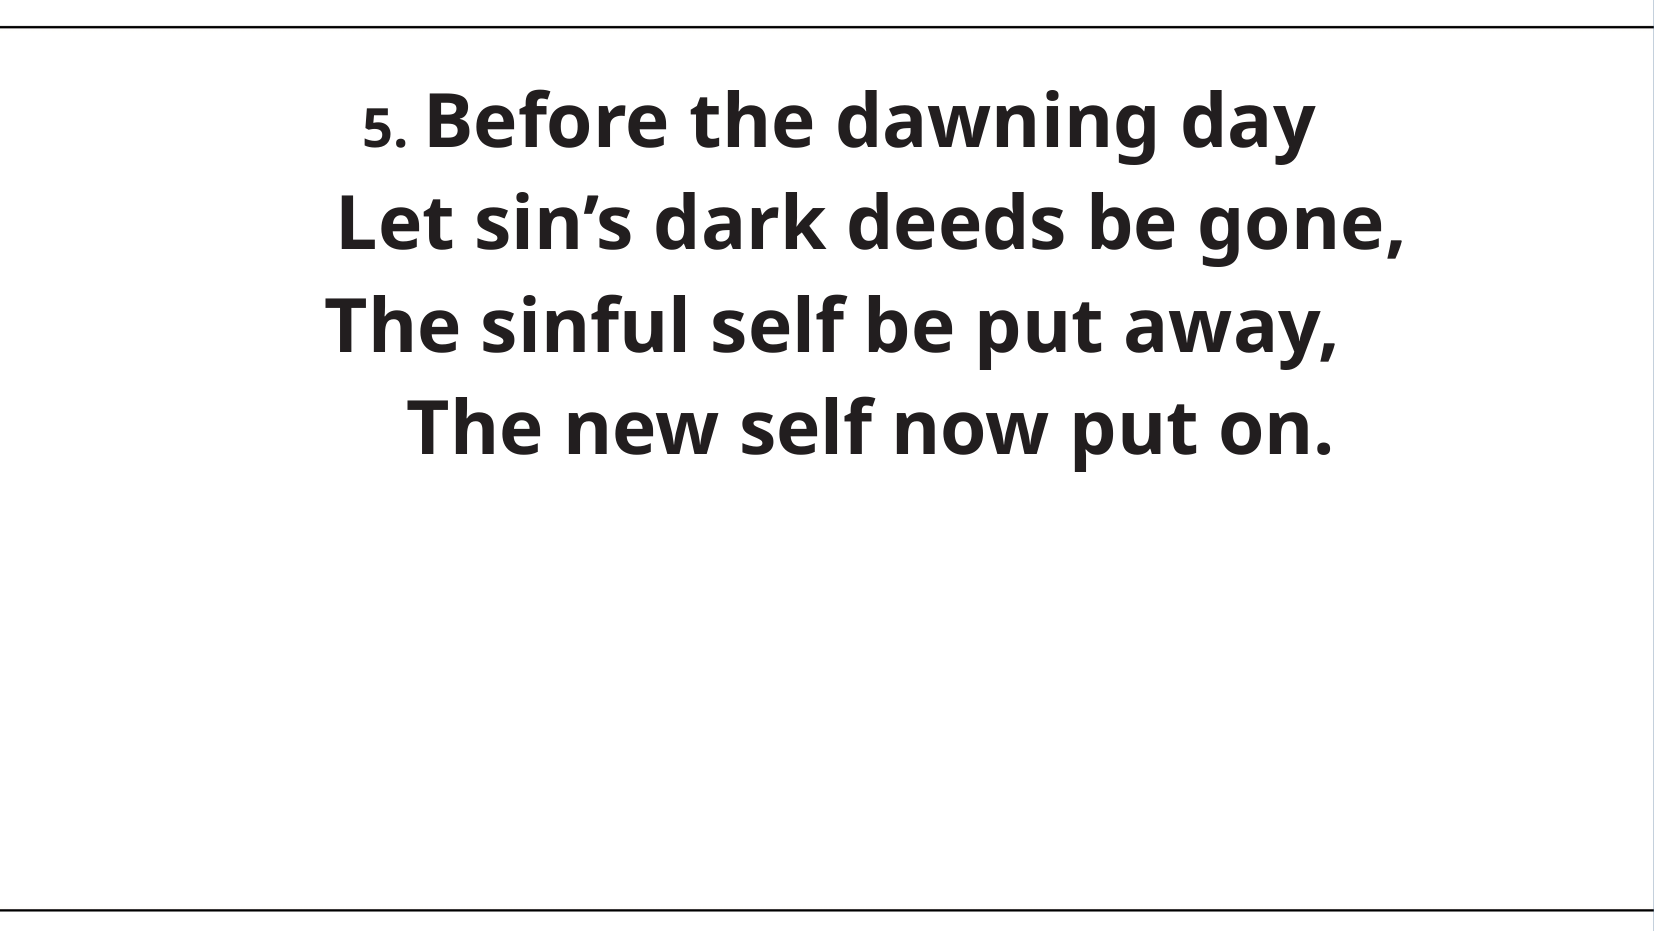

5. Before the dawning day
 Let sin’s dark deeds be gone,
The sinful self be put away,
 The new self now put on.